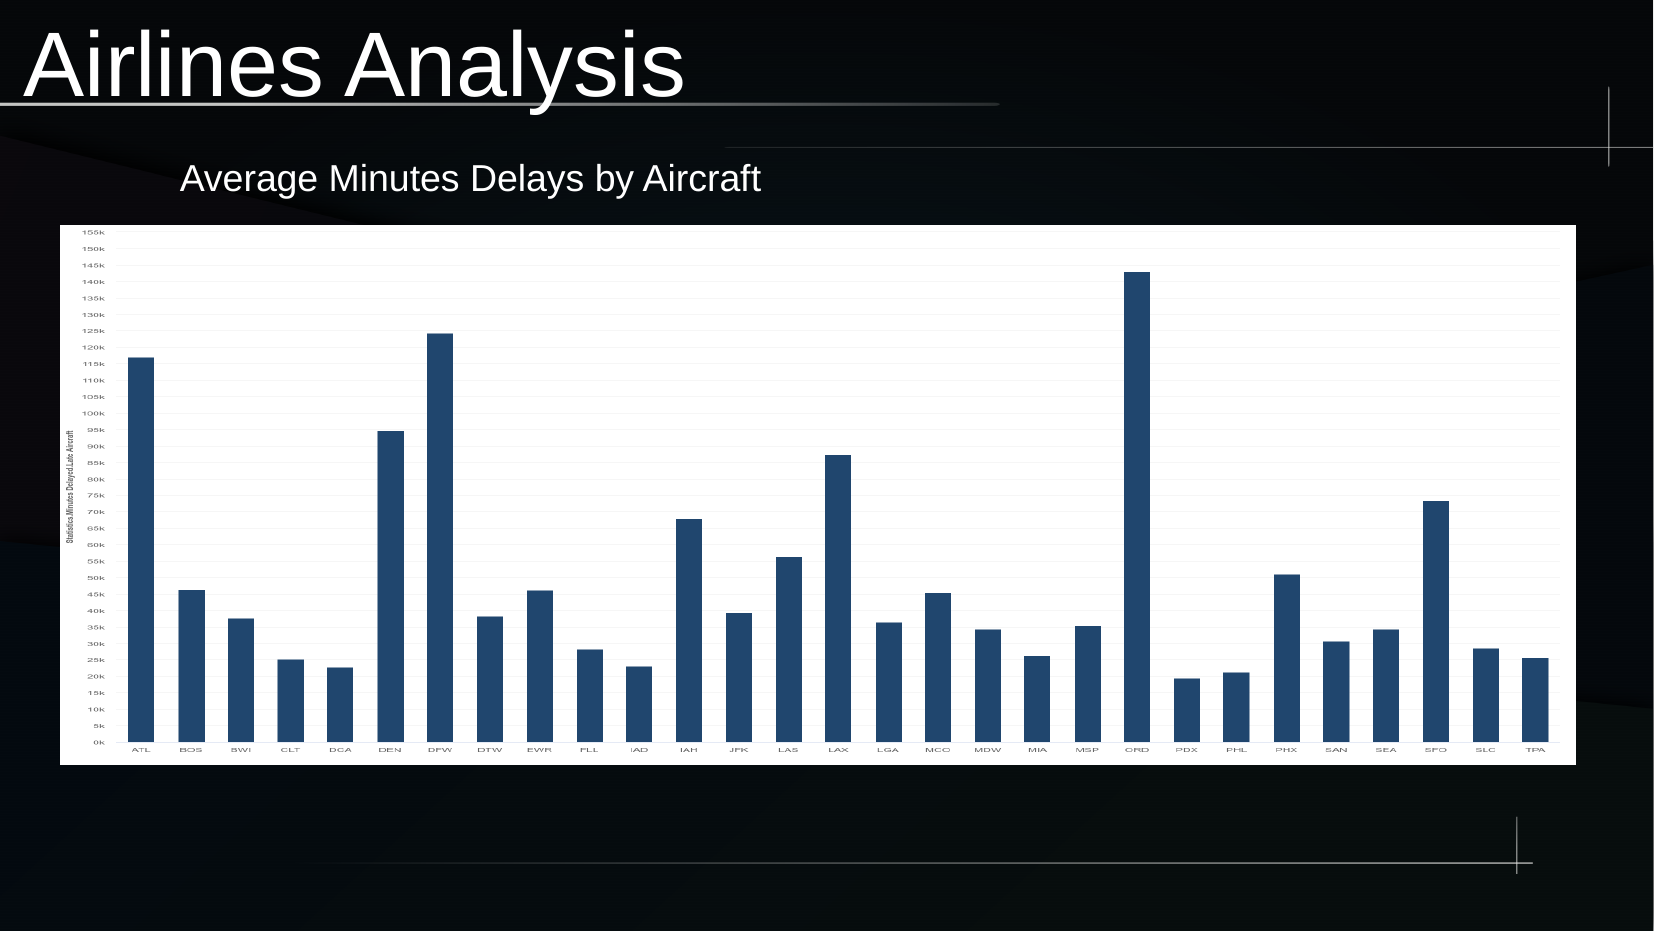

# Airlines Analysis
Average Minutes Delays by Aircraft